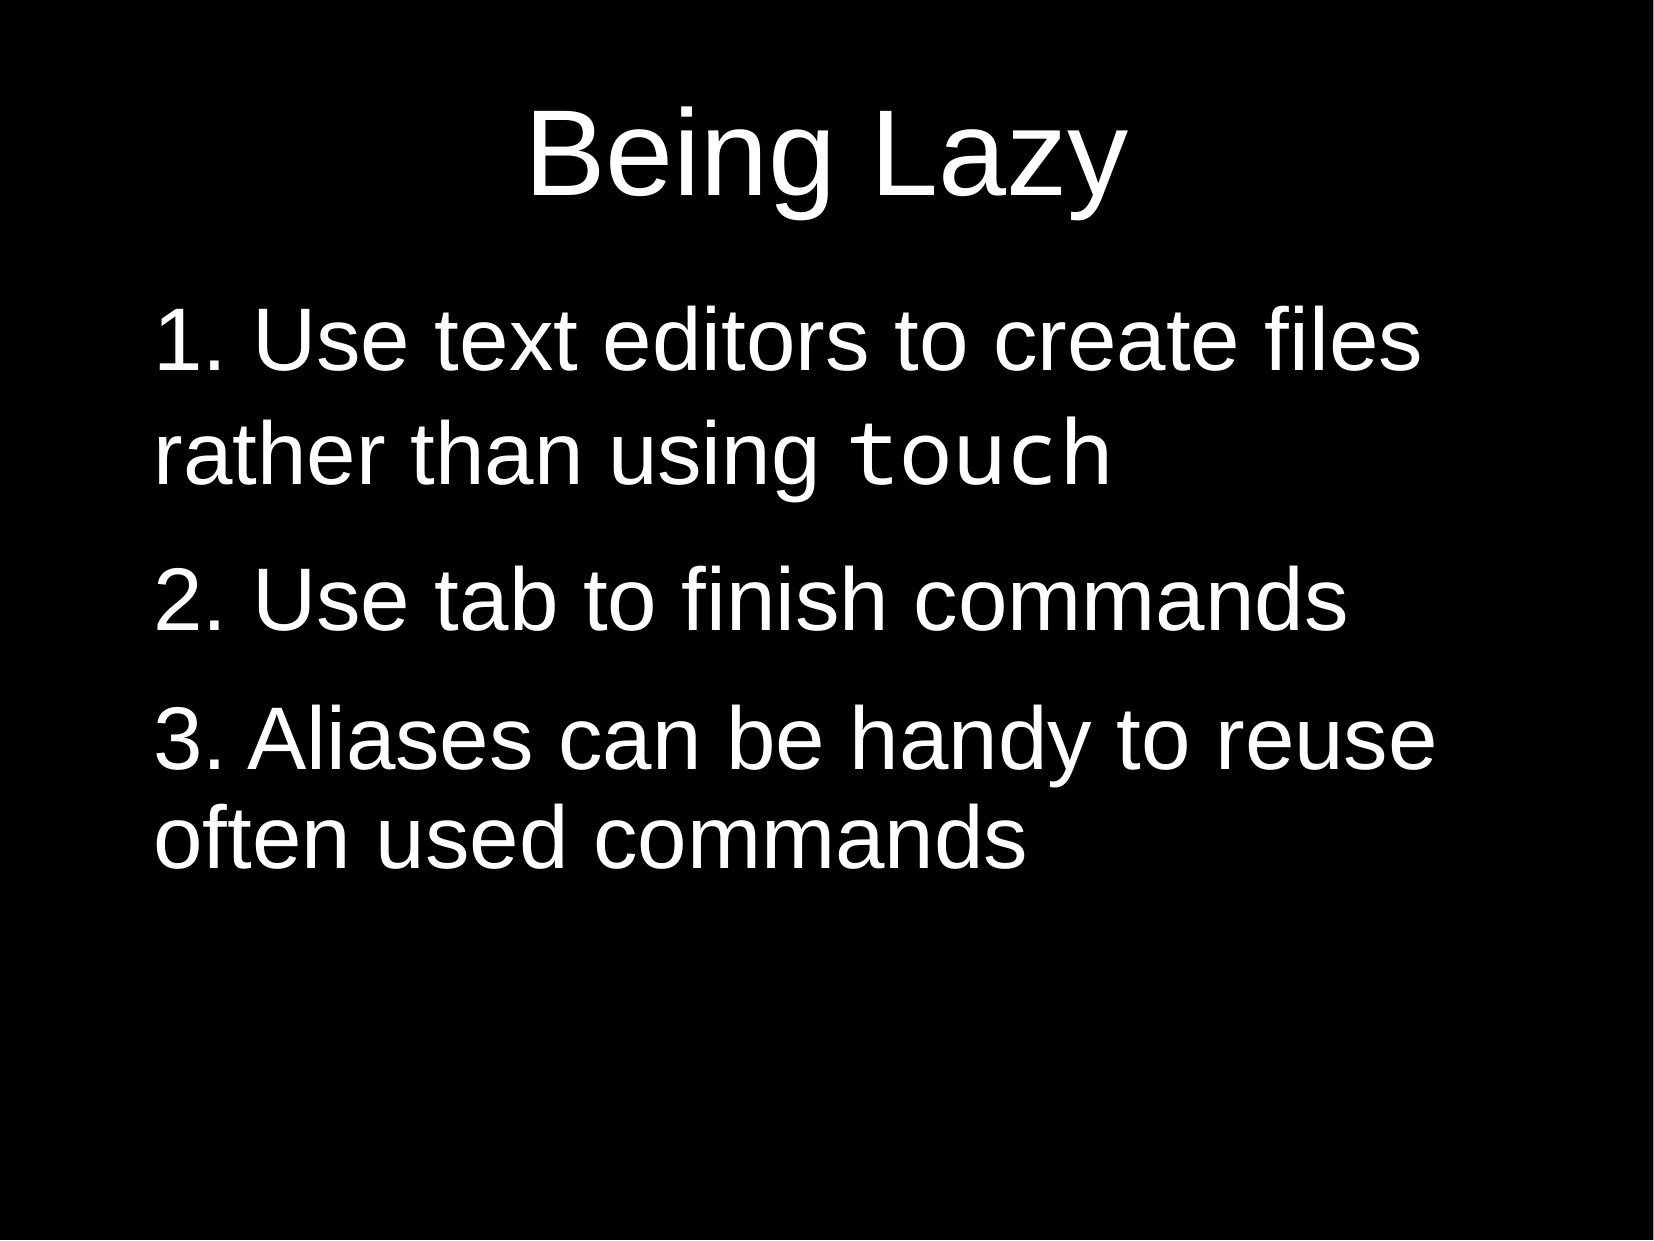

# Being Lazy
1. Use text editors to create files rather than using touch
2. Use tab to finish commands
3. Aliases can be handy to reuse often used commands